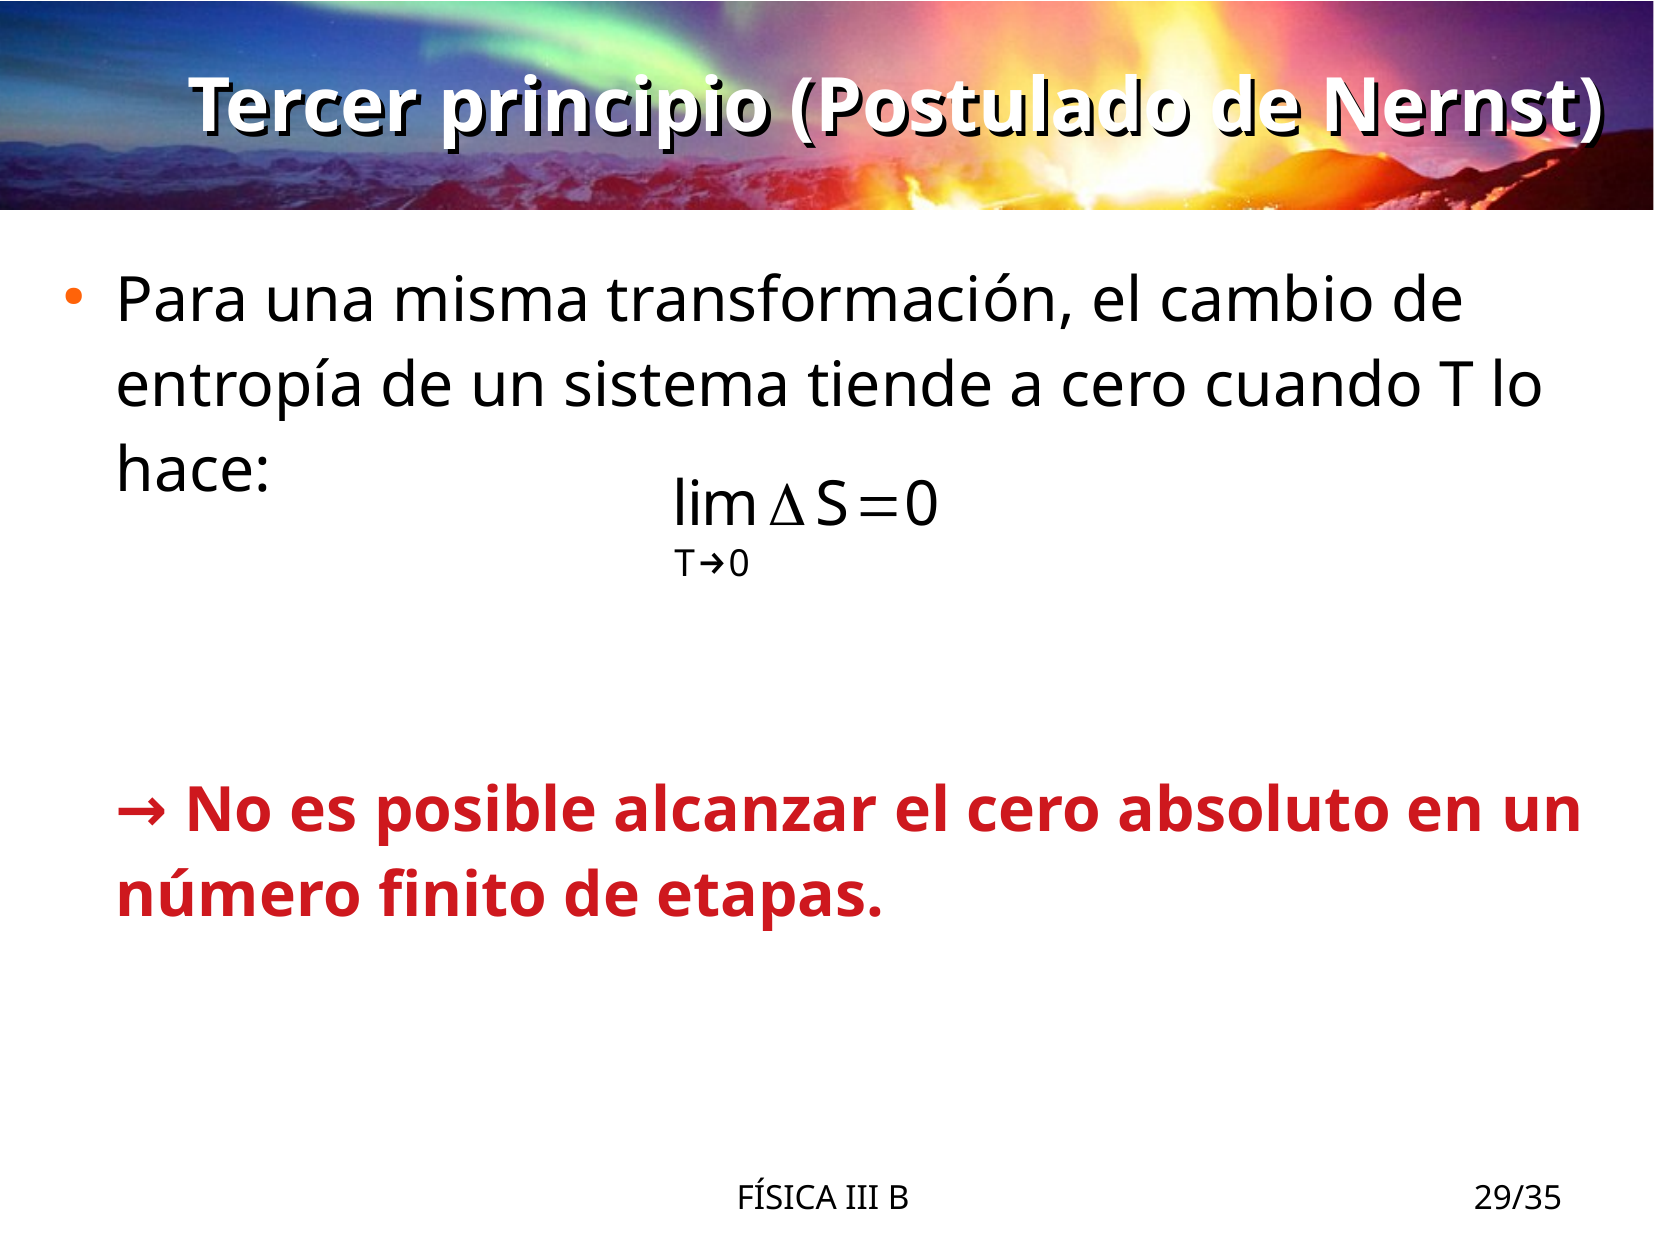

# Tercer principio (Postulado de Nernst)
Para una misma transformación, el cambio de entropía de un sistema tiende a cero cuando T lo hace:
→ No es posible alcanzar el cero absoluto en un número finito de etapas.
FÍSICA III B
29